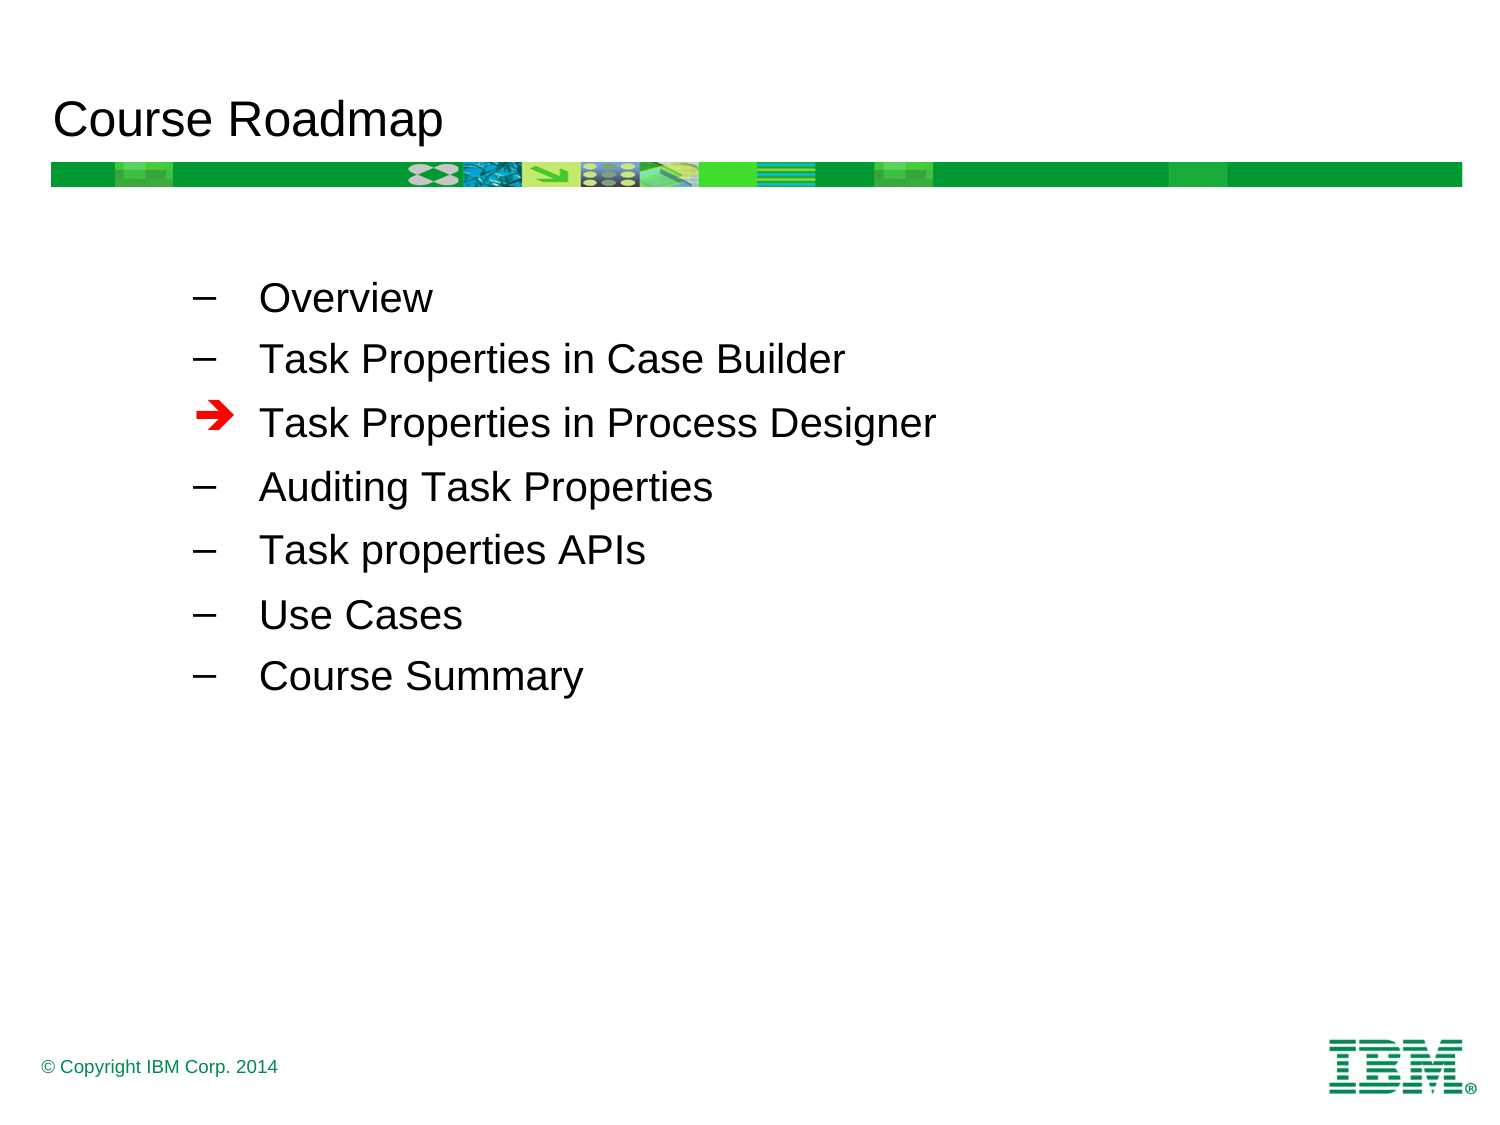

# Course Roadmap
Overview
Task Properties in Case Builder
Task Properties in Process Designer
Auditing Task Properties
Task properties APIs
Use Cases
Course Summary